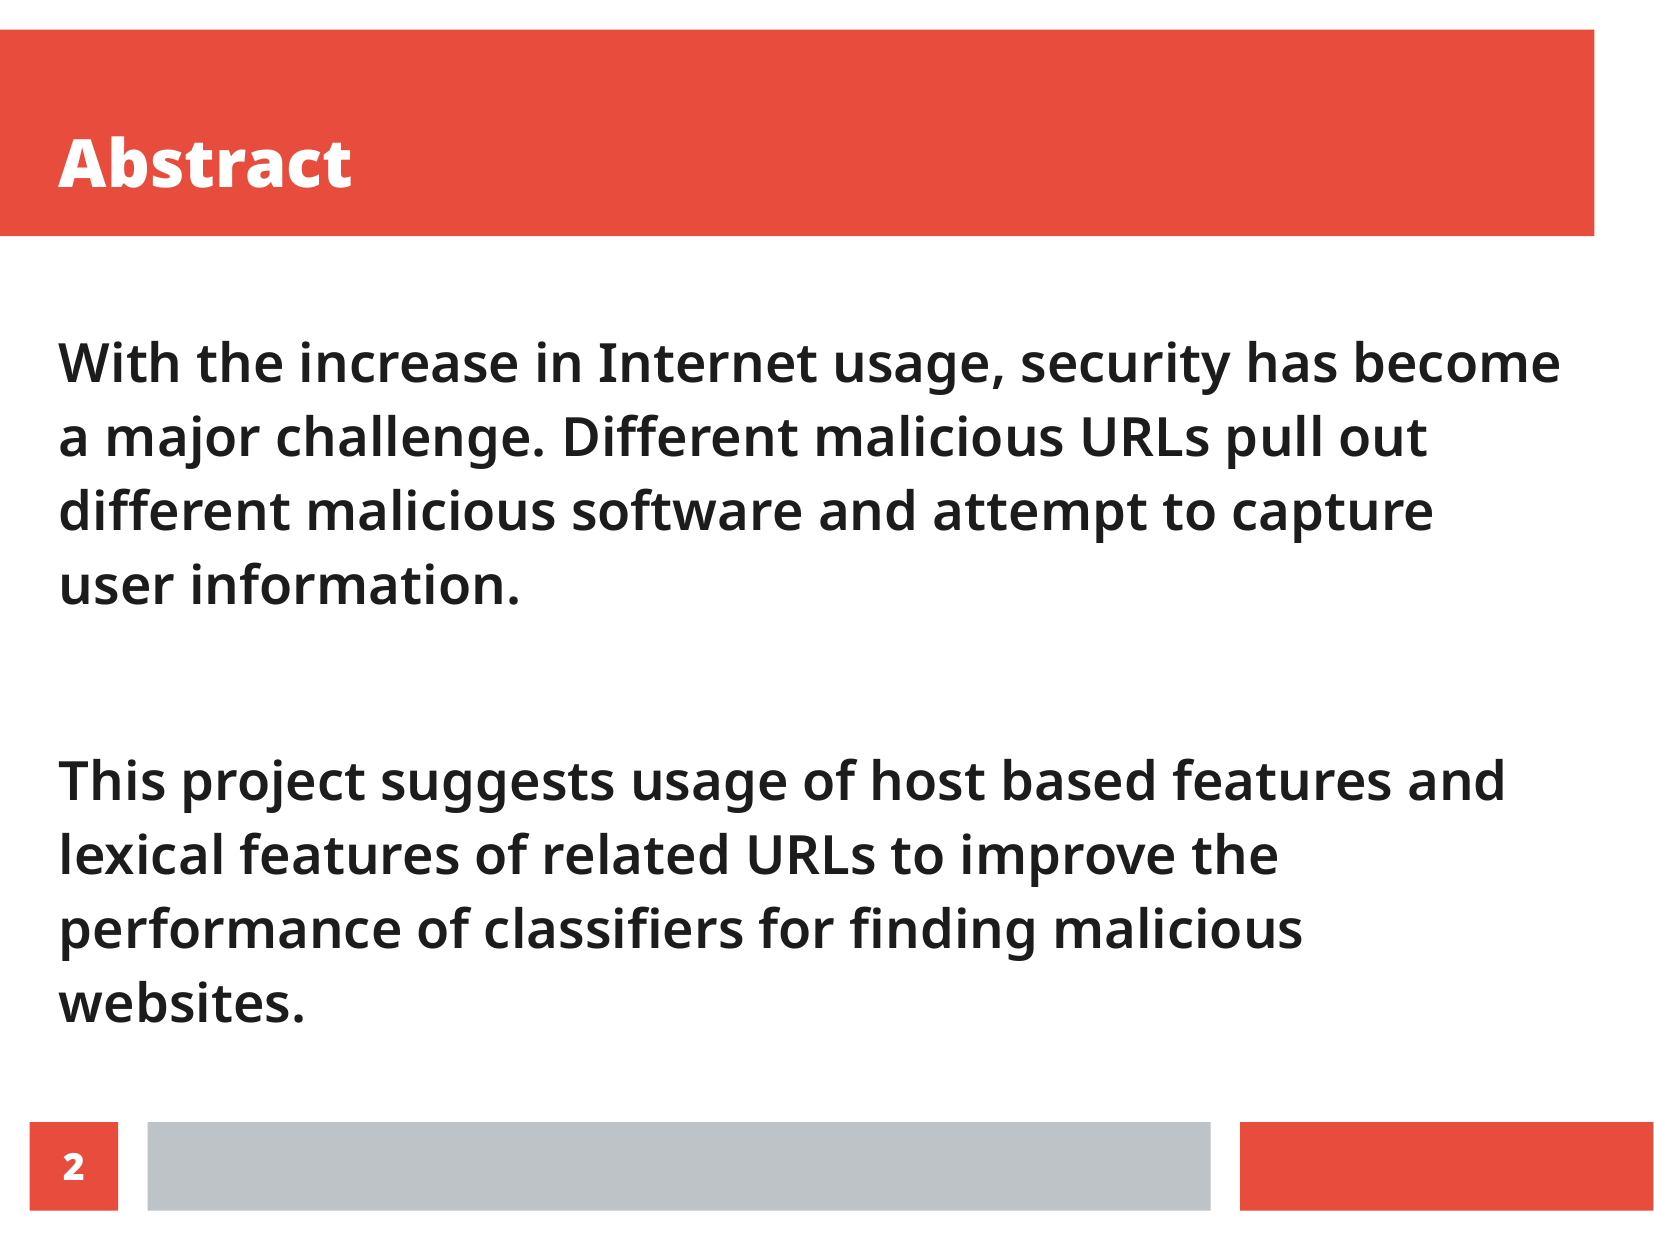

# Abstract
With the increase in Internet usage, security has become a major challenge. Different malicious URLs pull out different malicious software and attempt to capture user information.
This project suggests usage of host based features and lexical features of related URLs to improve the performance of classifiers for finding malicious websites.
2